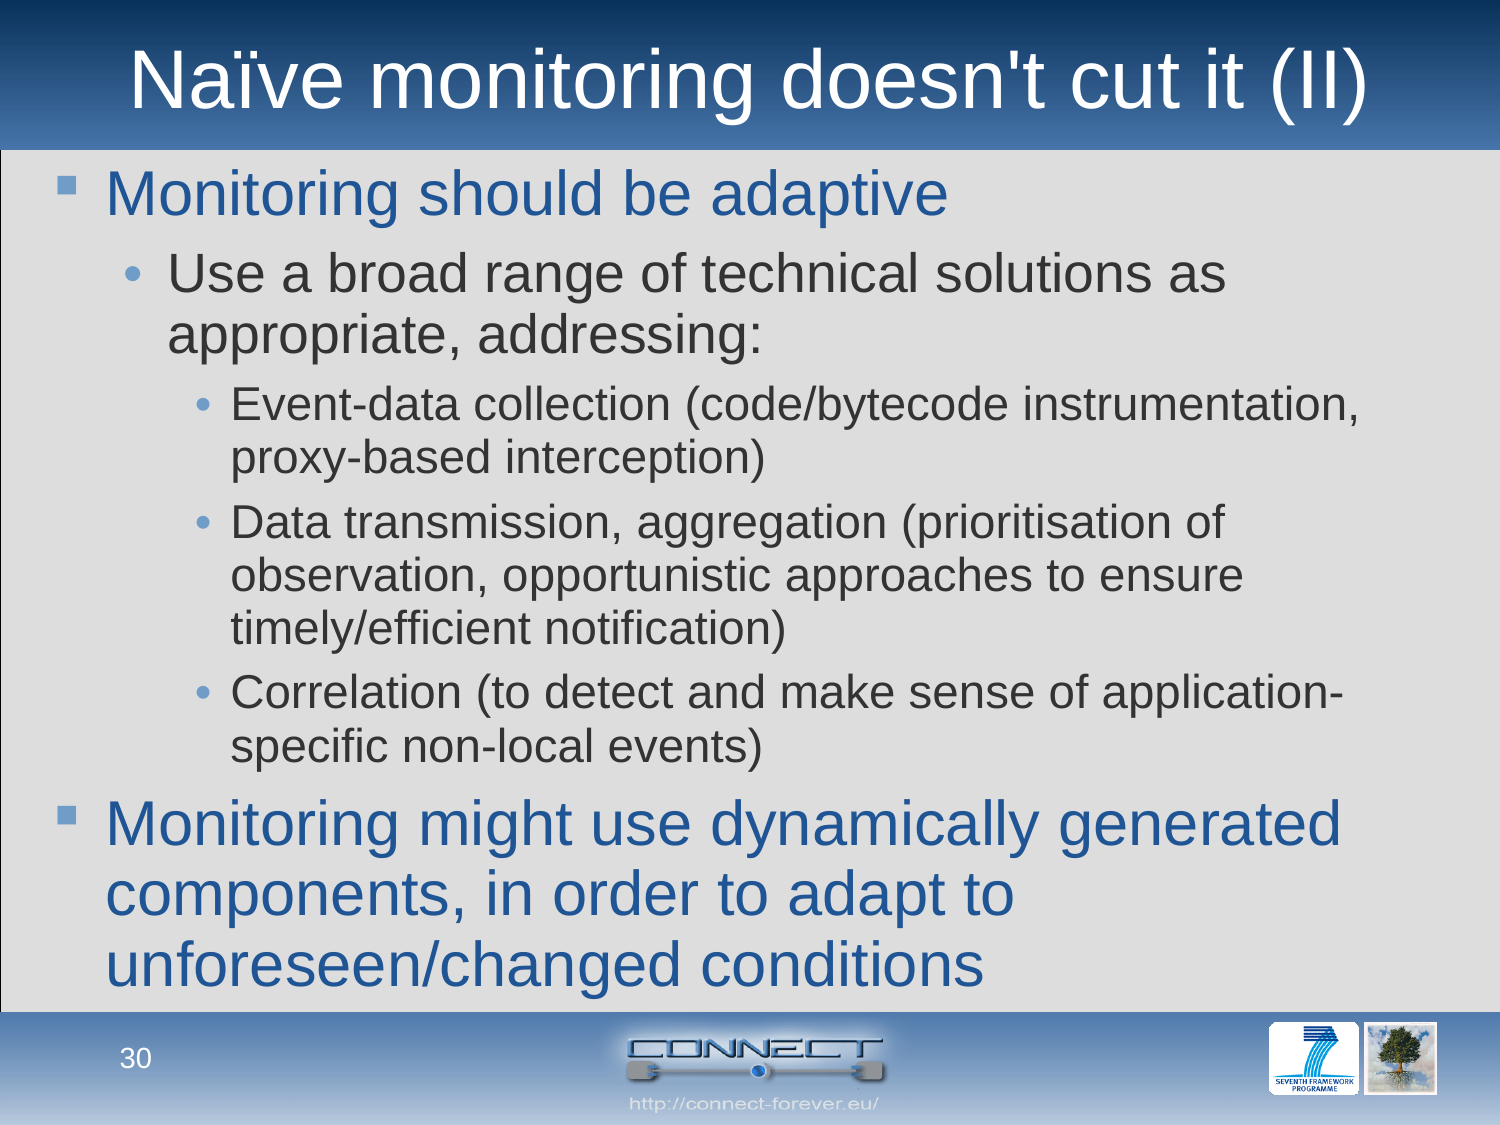

# Naïve monitoring doesn't cut it (II)
Monitoring should be adaptive
Use a broad range of technical solutions as appropriate, addressing:
Event-data collection (code/bytecode instrumentation, proxy-based interception)
Data transmission, aggregation (prioritisation of observation, opportunistic approaches to ensure timely/efficient notification)
Correlation (to detect and make sense of application-specific non-local events)
Monitoring might use dynamically generated components, in order to adapt to unforeseen/changed conditions
30